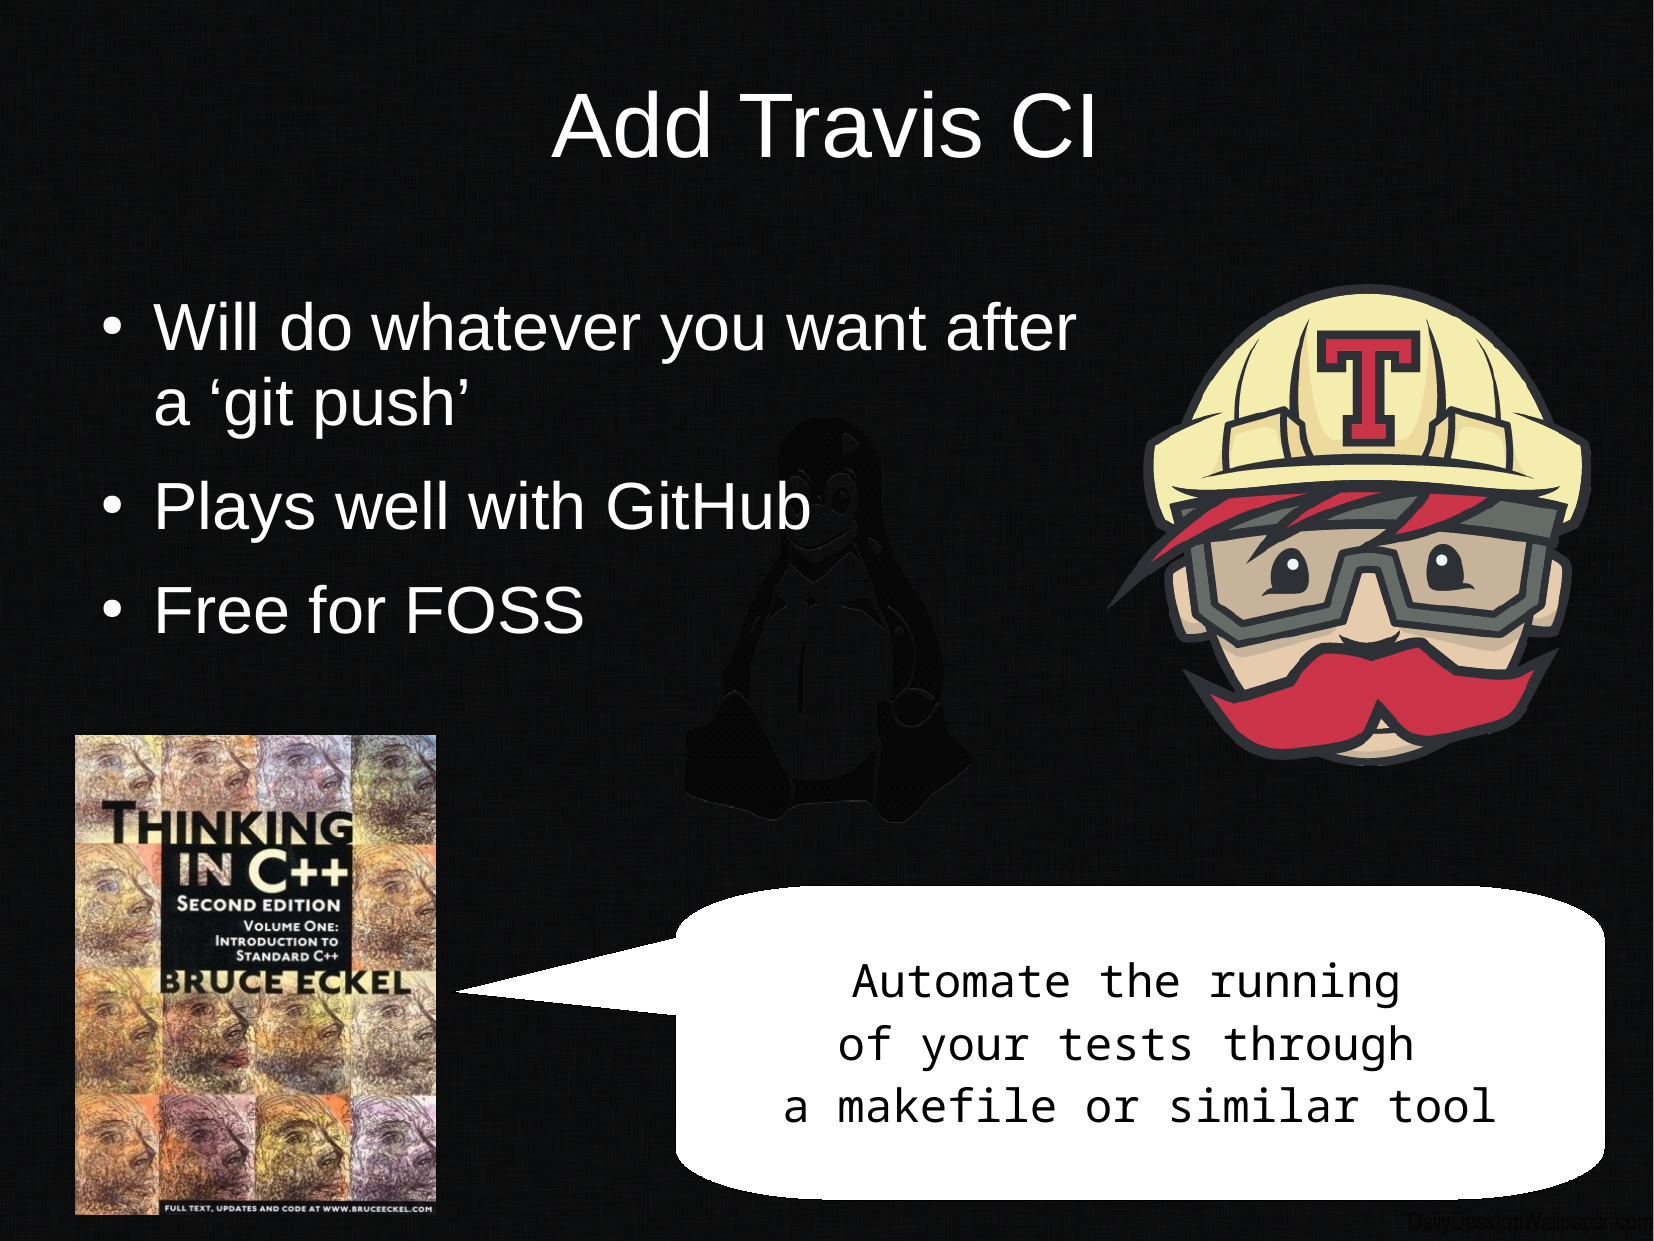

# Add Travis CI
Will do whatever you want after a ‘git push’
Plays well with GitHub
Free for FOSS
Automate the running
of your tests through
a makefile or similar tool